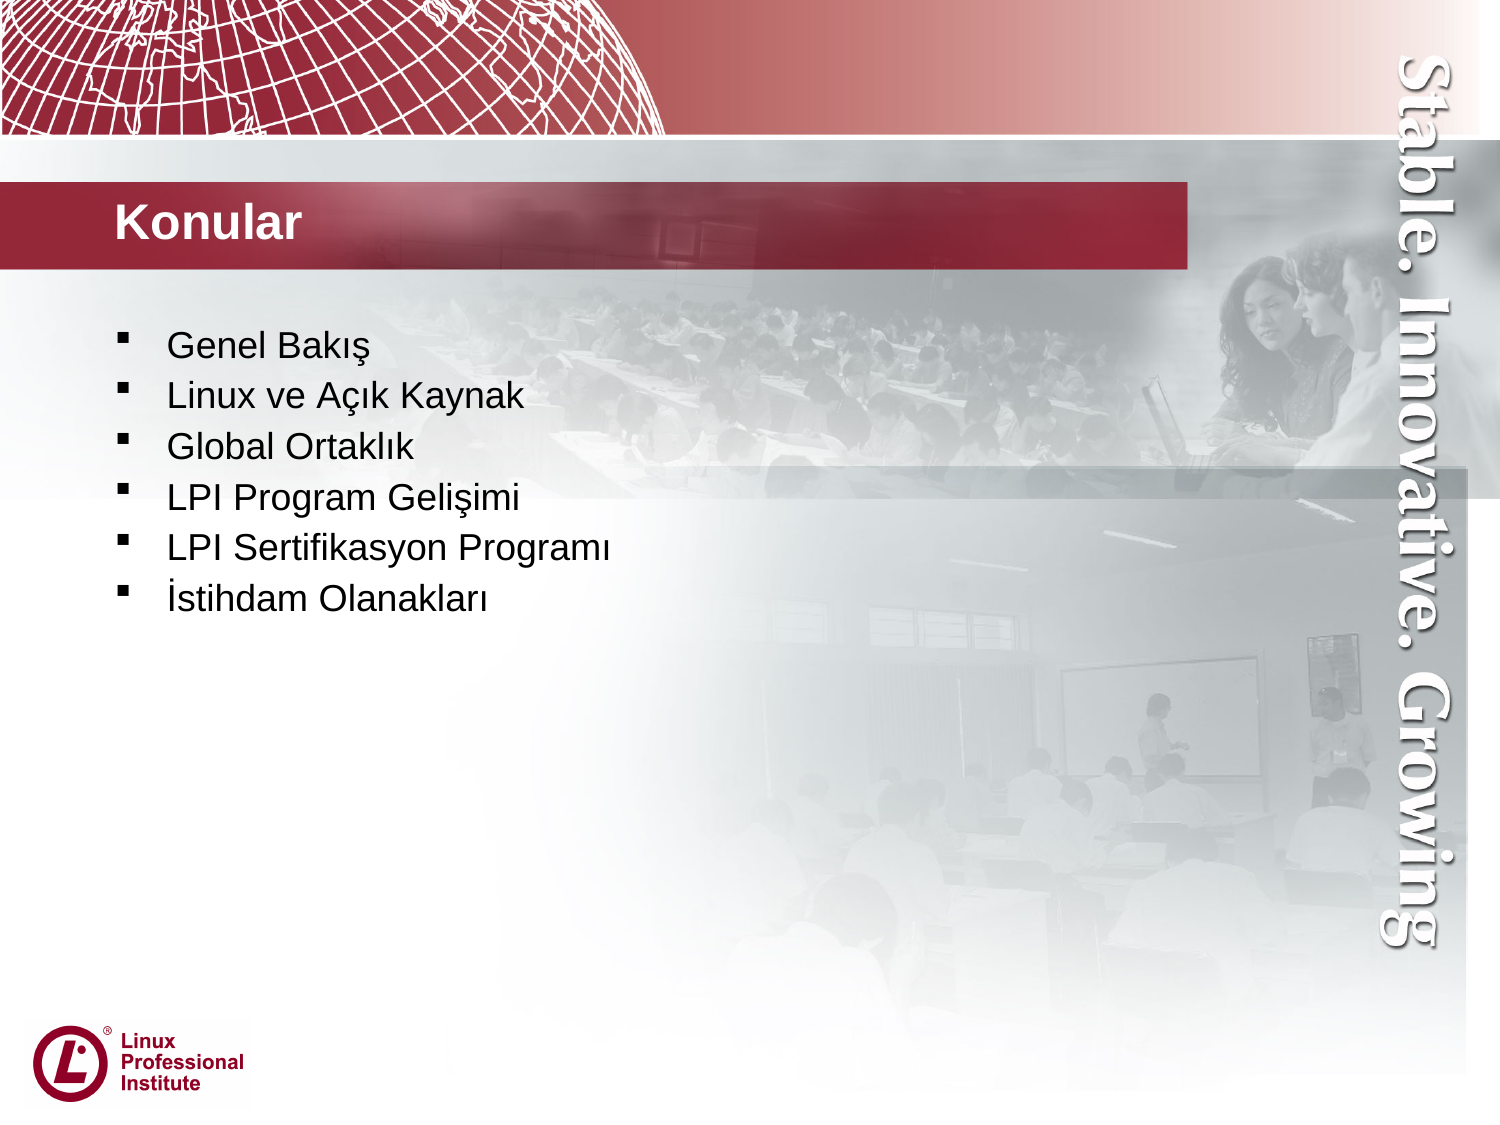

Konular
Genel Bakış
Linux ve Açık Kaynak
Global Ortaklık
LPI Program Gelişimi
LPI Sertifikasyon Programı
İstihdam Olanakları